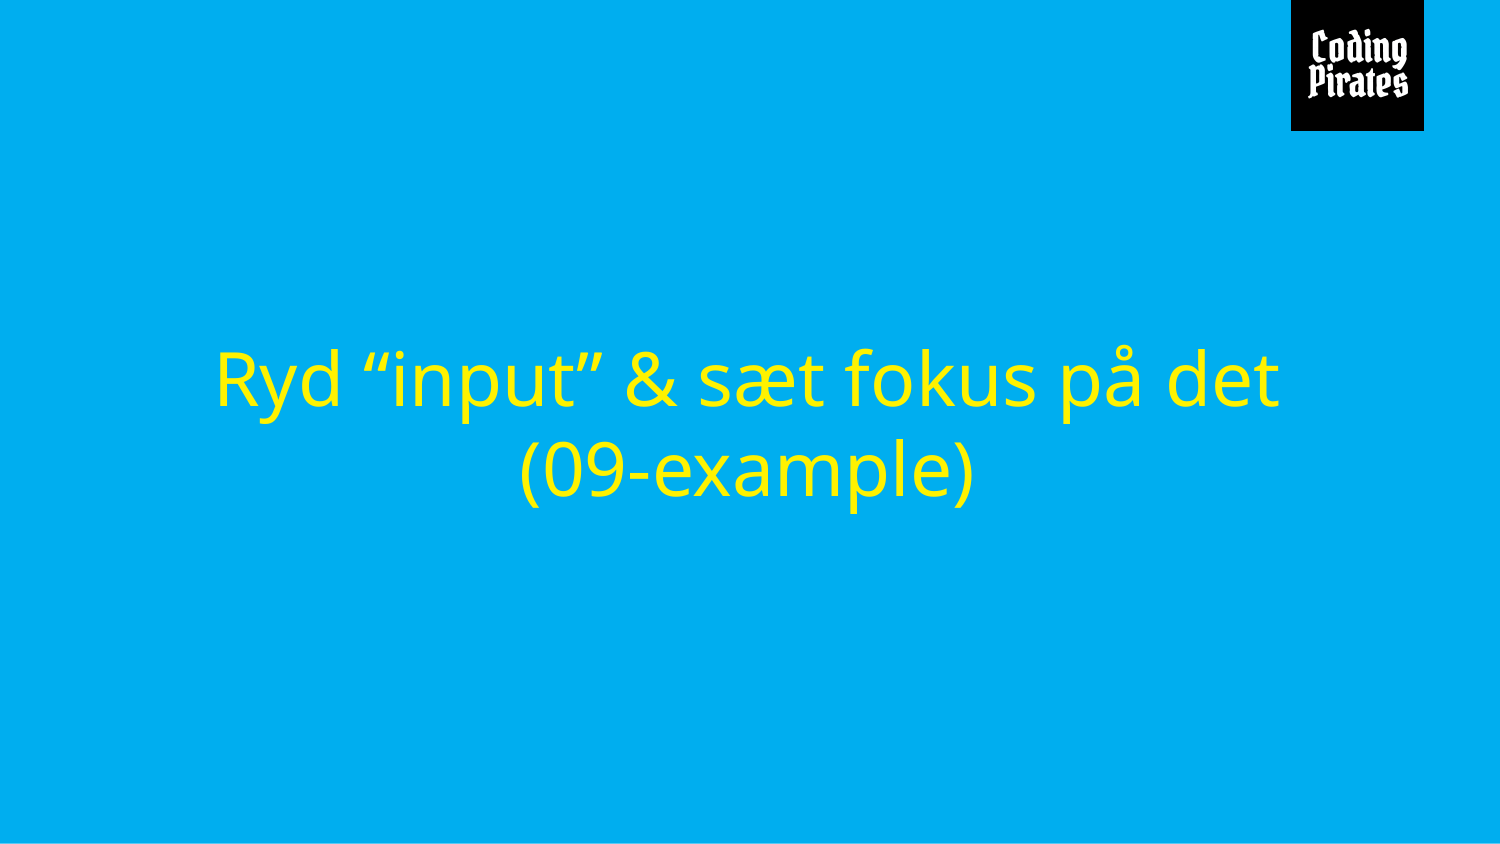

# Ryd “input” & sæt fokus på det (09-example)